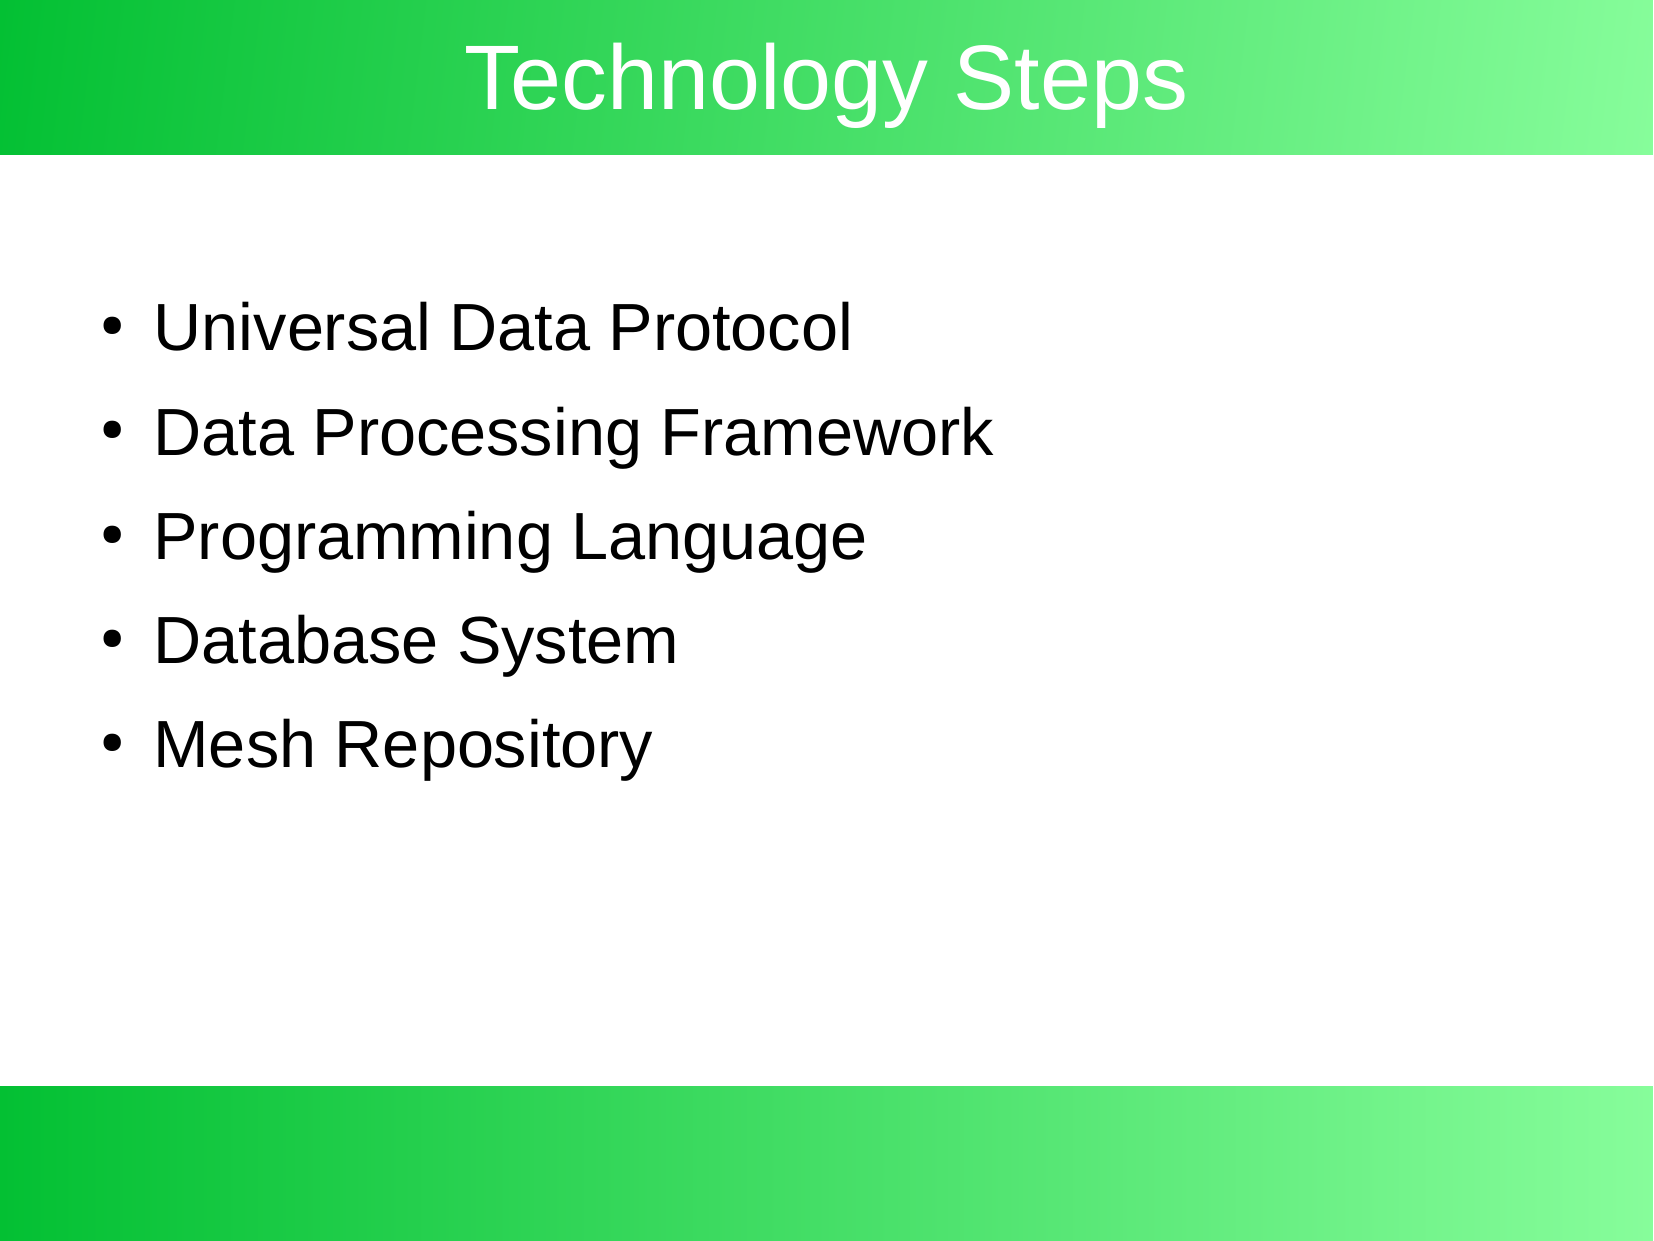

# Technology Steps
Universal Data Protocol
Data Processing Framework
Programming Language
Database System
Mesh Repository